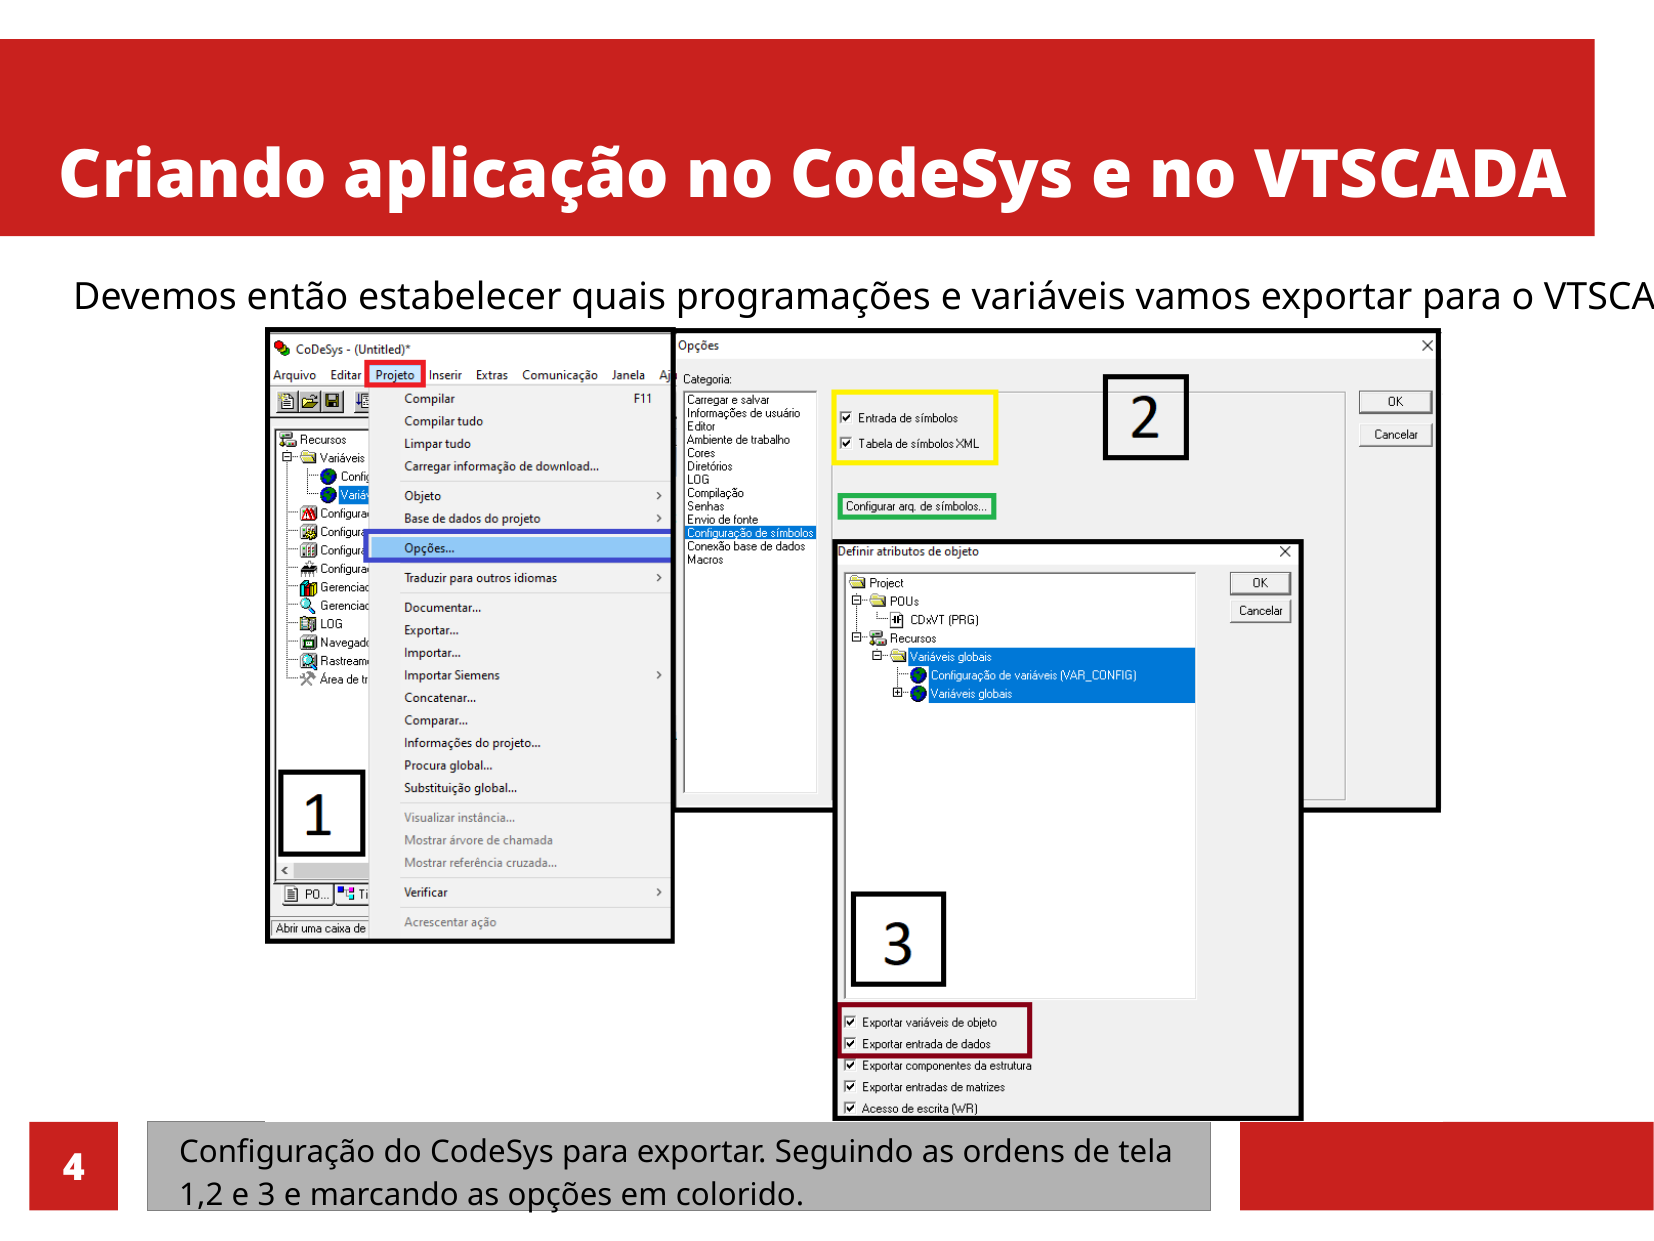

# Criando aplicação no CodeSys e no VTSCADA
Devemos então estabelecer quais programações e variáveis vamos exportar para o VTSCADA:
4
Configuração do CodeSys para exportar. Seguindo as ordens de tela 1,2 e 3 e marcando as opções em colorido.